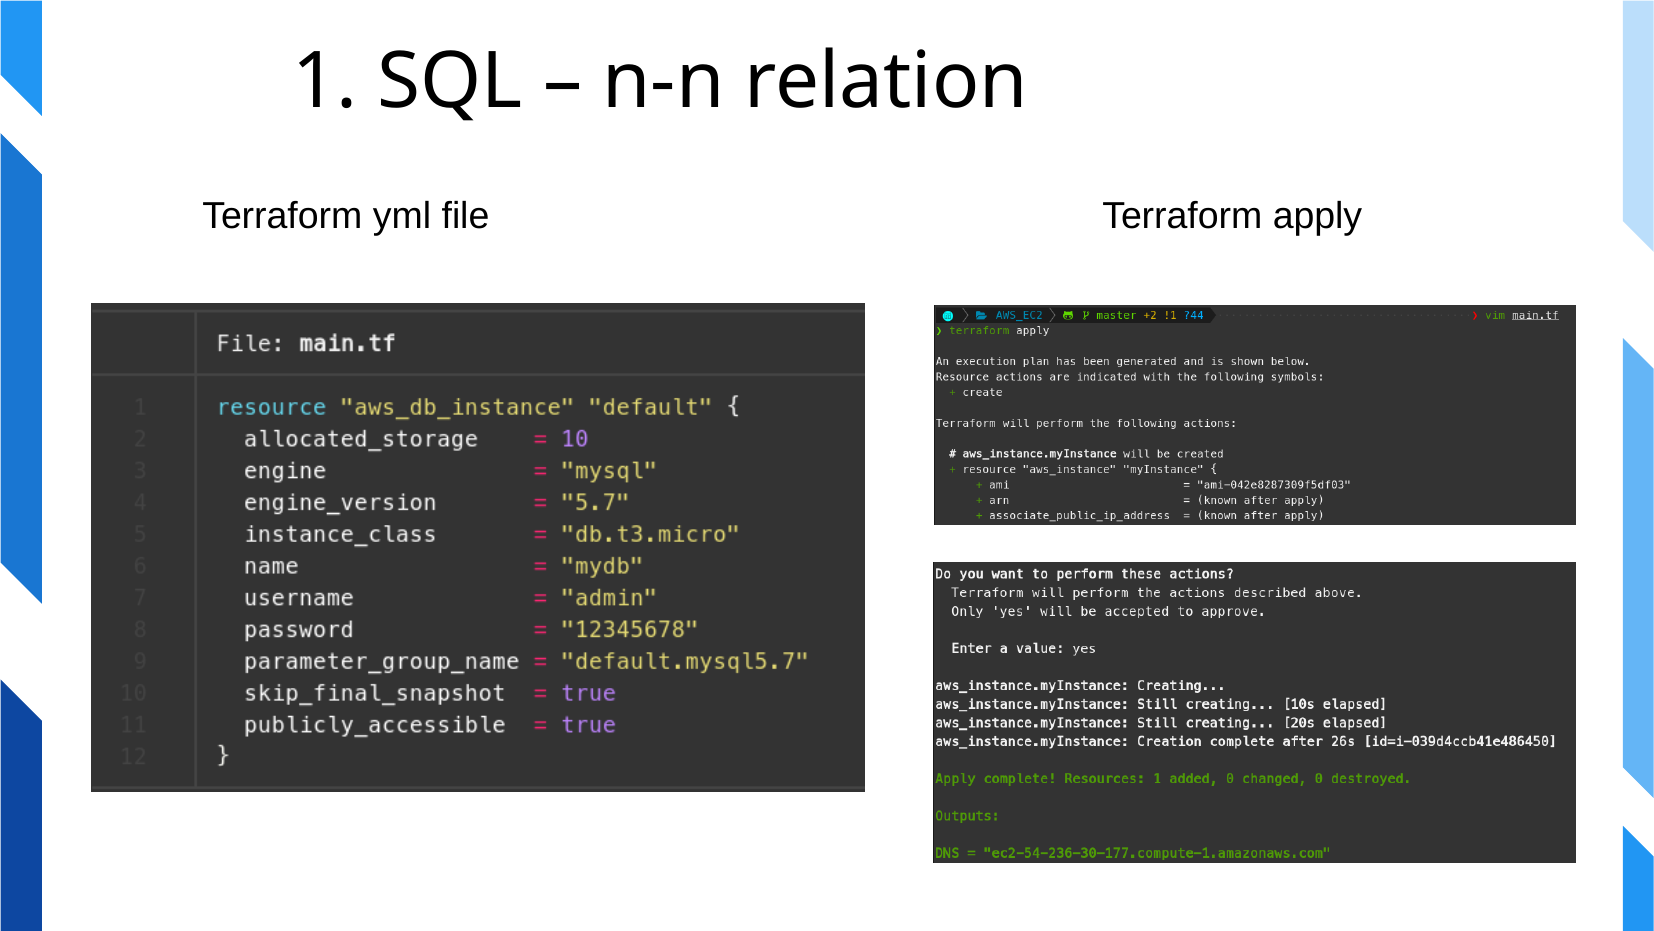

# 1. SQL – n-n relation
Terraform yml file
Terraform apply